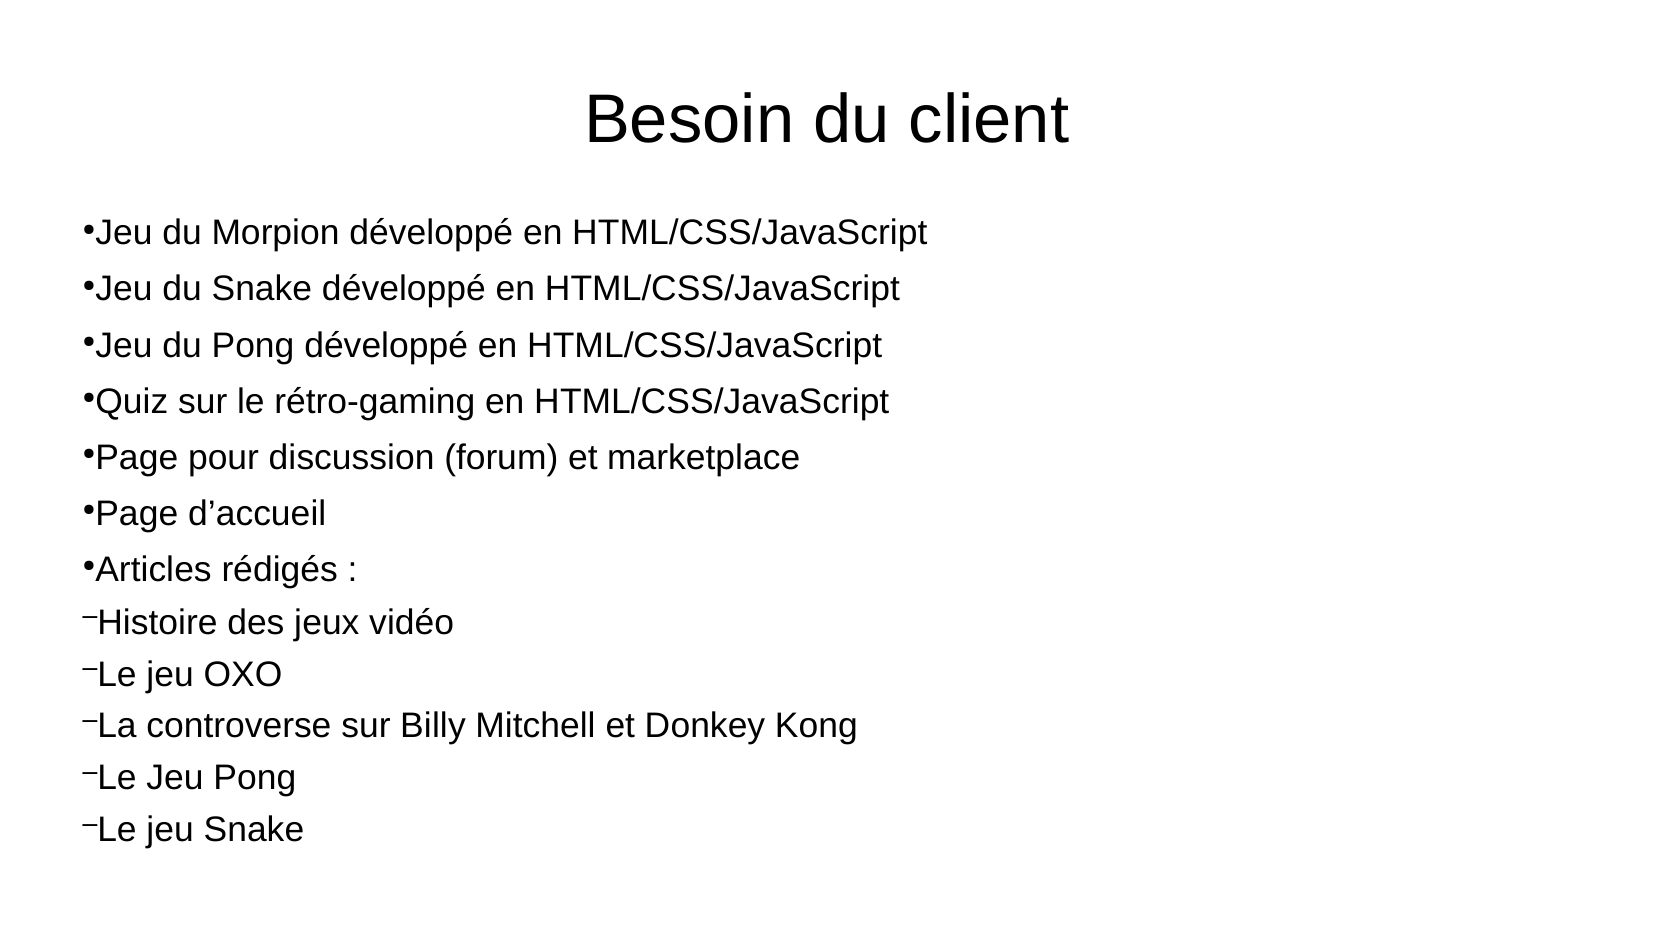

# Besoin du client
Jeu du Morpion développé en HTML/CSS/JavaScript
Jeu du Snake développé en HTML/CSS/JavaScript
Jeu du Pong développé en HTML/CSS/JavaScript
Quiz sur le rétro-gaming en HTML/CSS/JavaScript
Page pour discussion (forum) et marketplace
Page d’accueil
Articles rédigés :
Histoire des jeux vidéo
Le jeu OXO
La controverse sur Billy Mitchell et Donkey Kong
Le Jeu Pong
Le jeu Snake